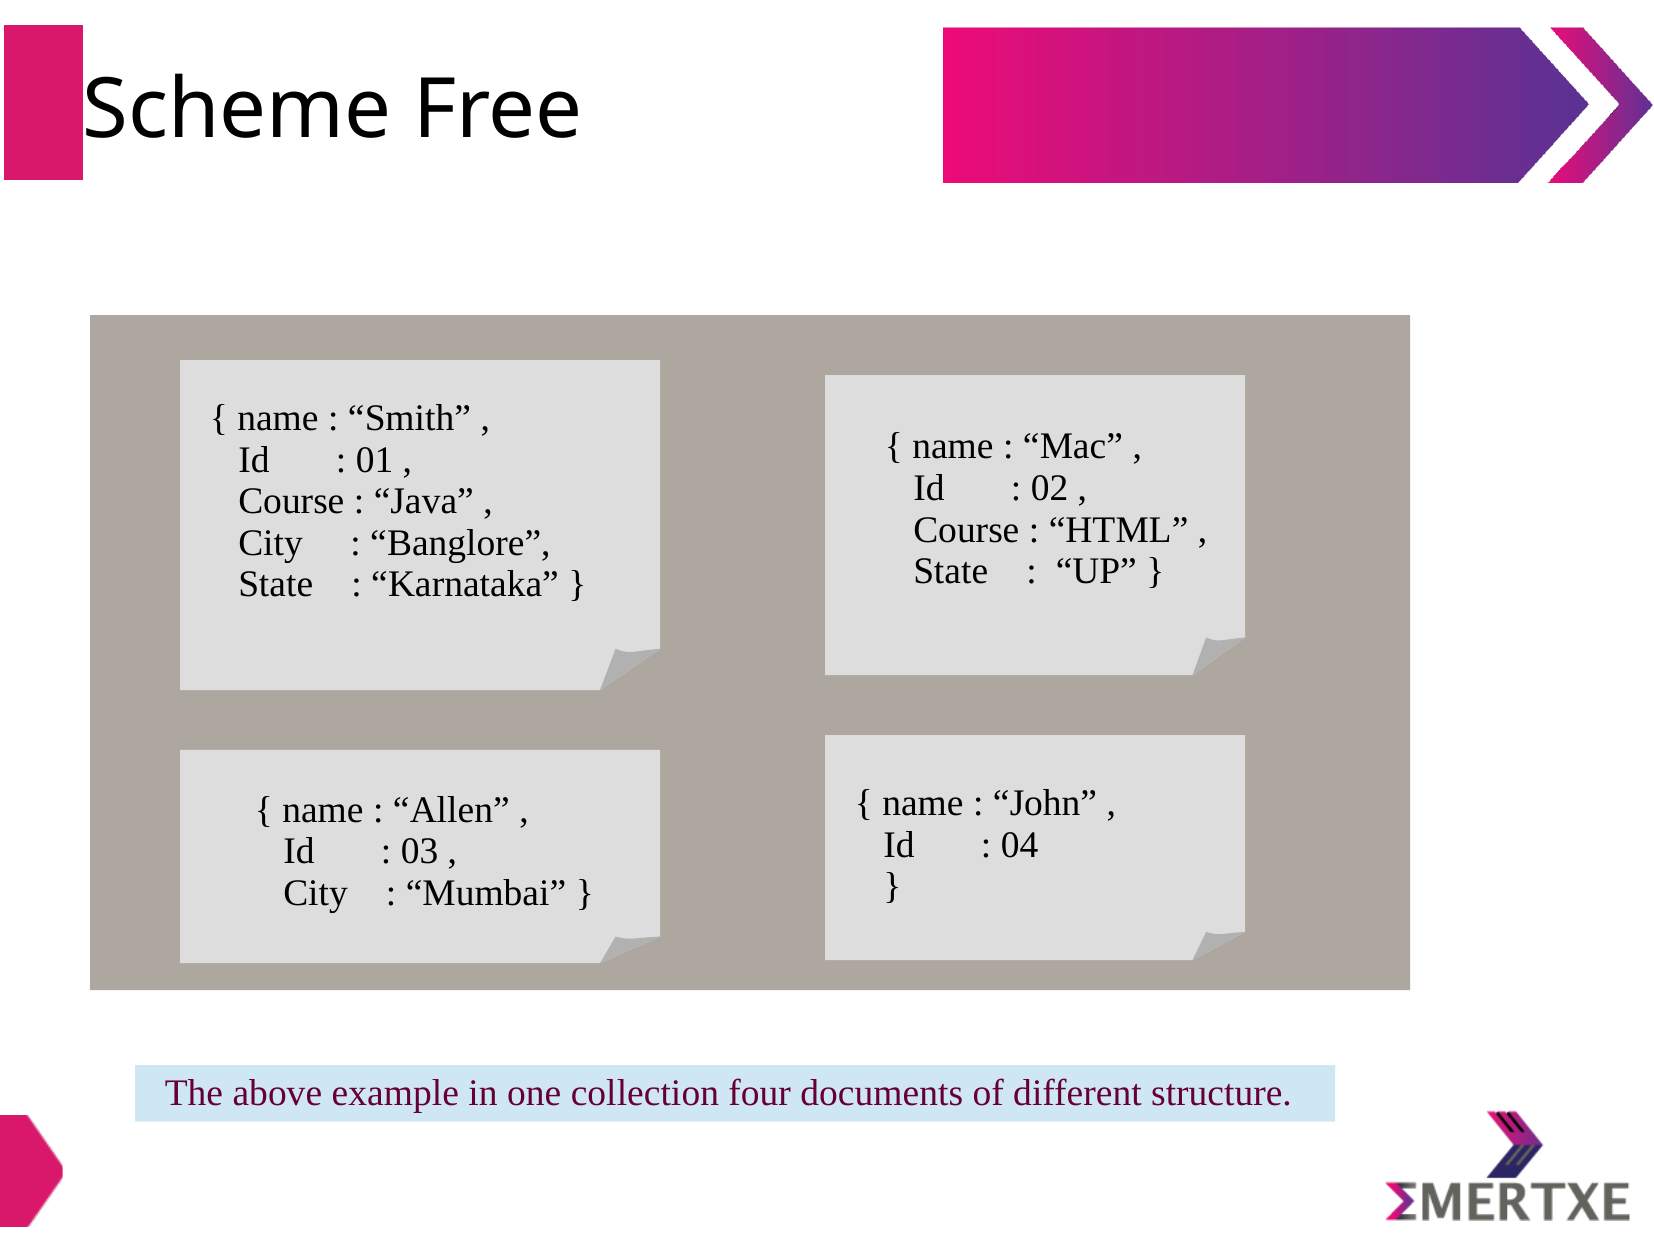

# Scheme Free
{ name : “Smith” ,
 Id : 01 ,
 Course : “Java” ,
 City : “Banglore”,
 State : “Karnataka” }
{ name : “Mac” ,
 Id : 02 ,
 Course : “HTML” ,
 State : “UP” }
{ name : “John” ,
 Id : 04
 }
{ name : “Allen” ,
 Id : 03 ,
 City : “Mumbai” }
The above example in one collection four documents of different structure.